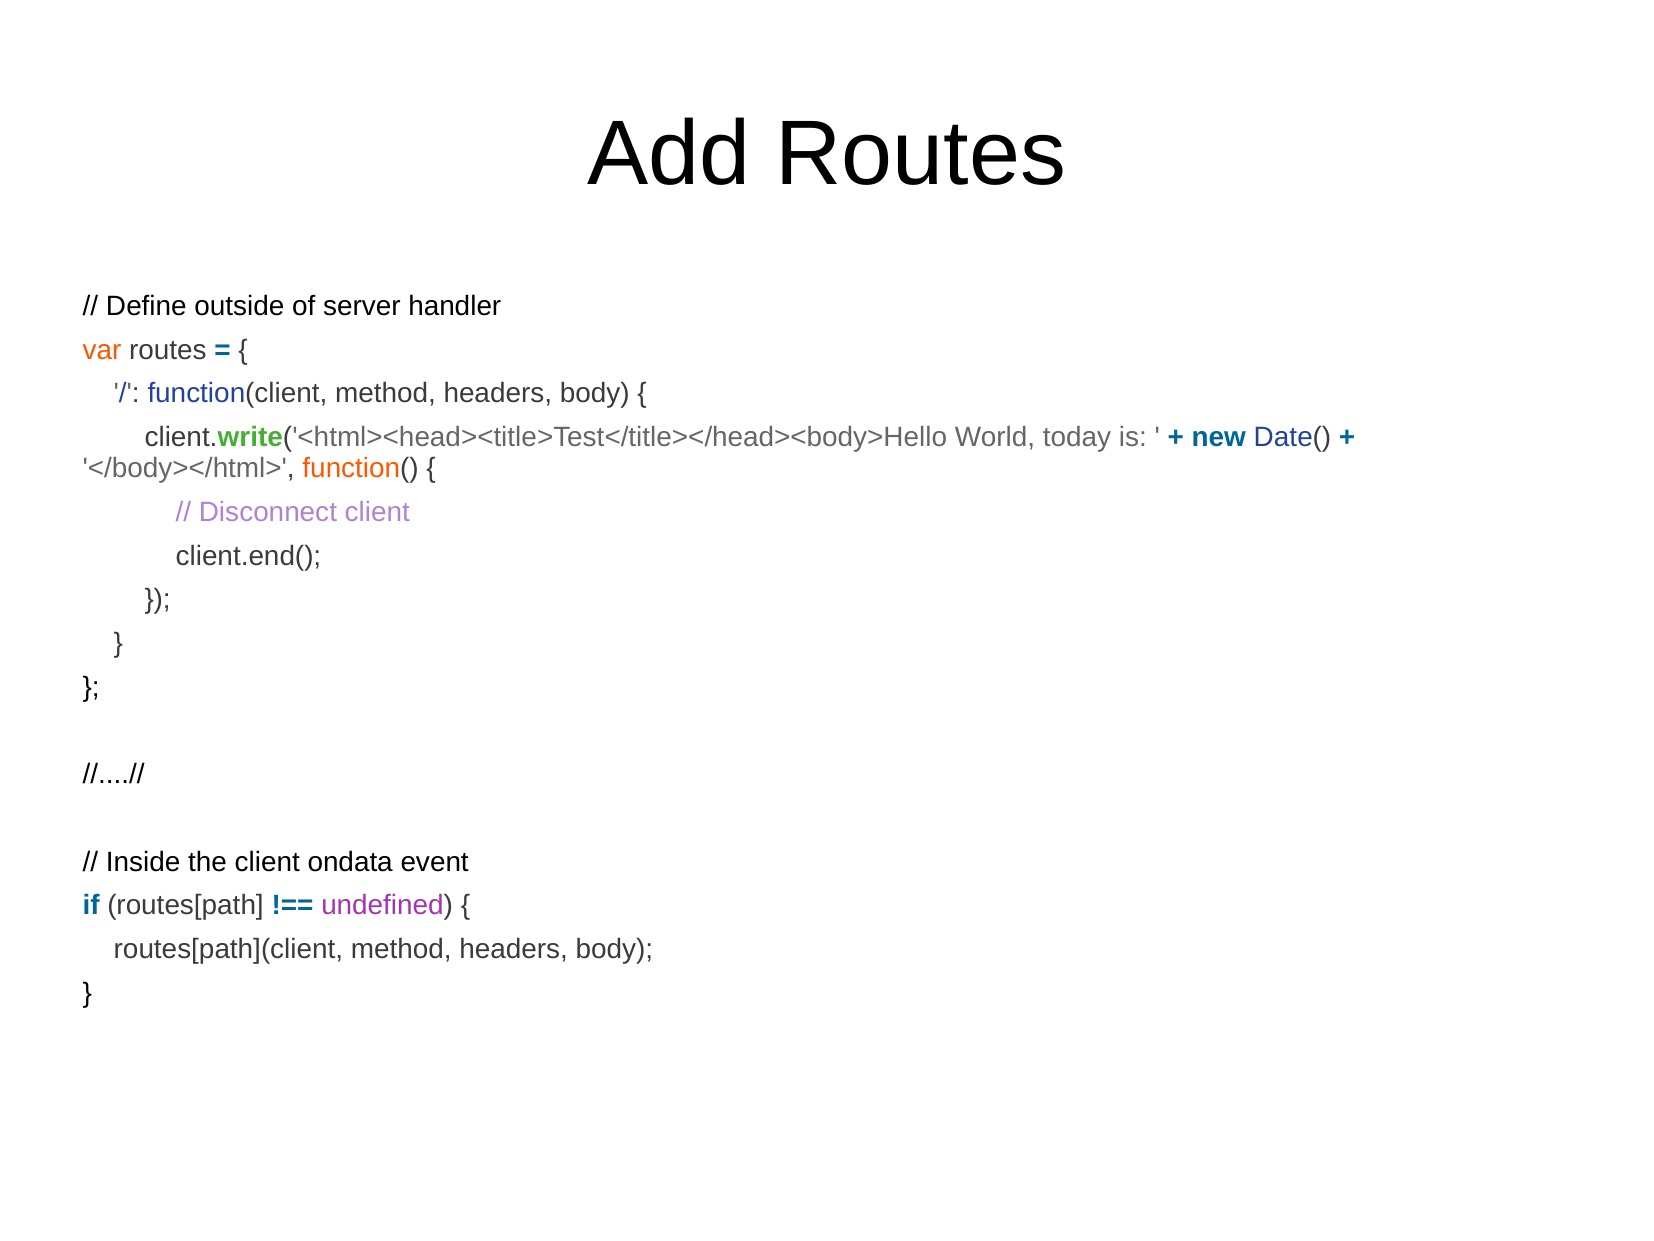

# Add Routes
// Define outside of server handler
var routes = {
 '/': function(client, method, headers, body) {
 client.write('<html><head><title>Test</title></head><body>Hello World, today is: ' + new Date() + '</body></html>', function() {
 // Disconnect client
 client.end();
 });
 }
};
//....//
// Inside the client ondata event
if (routes[path] !== undefined) {
 routes[path](client, method, headers, body);
}